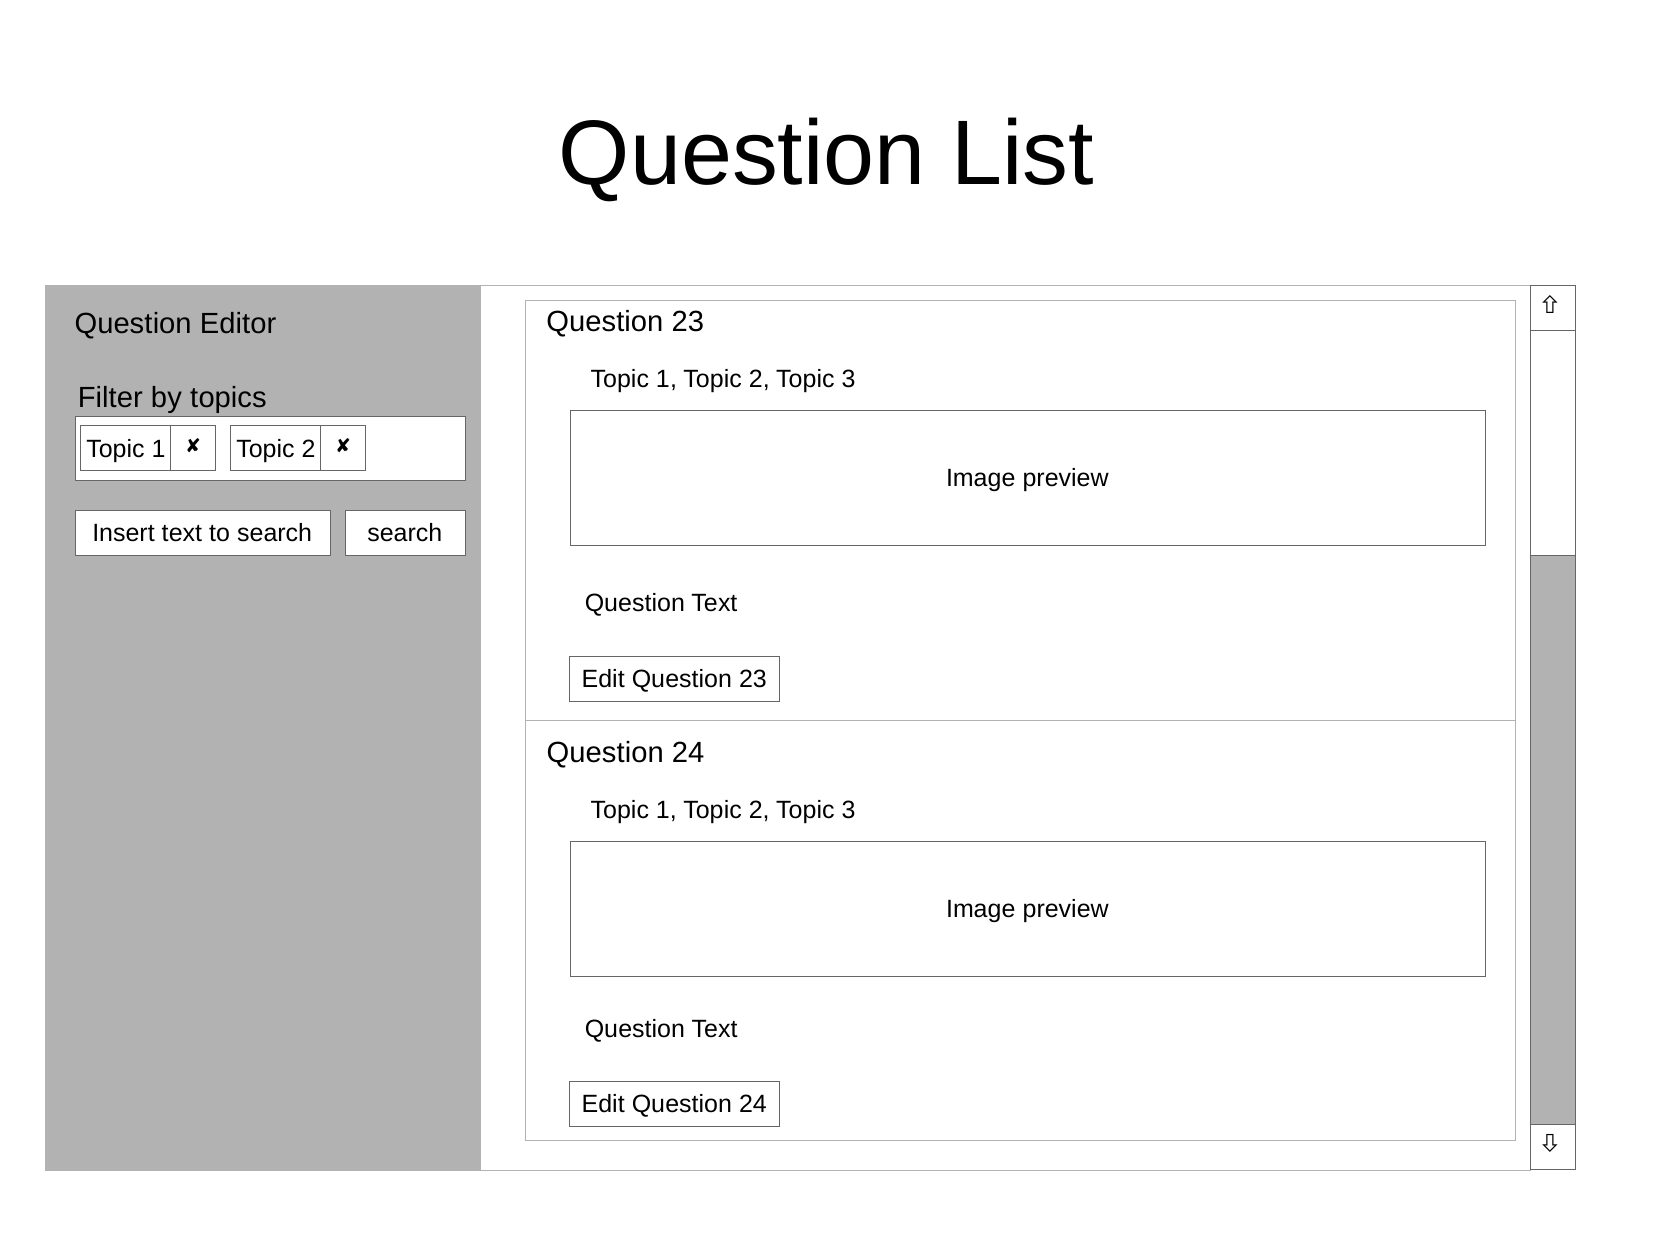

# Question List

Question 23
Question Editor
Topic 1, Topic 2, Topic 3
Filter by topics
Image preview
Topic 1

Topic 2

Insert text to search
search
Question Text
Edit Question 23
Question 24
Topic 1, Topic 2, Topic 3
Image preview
Question Text
Edit Question 24
